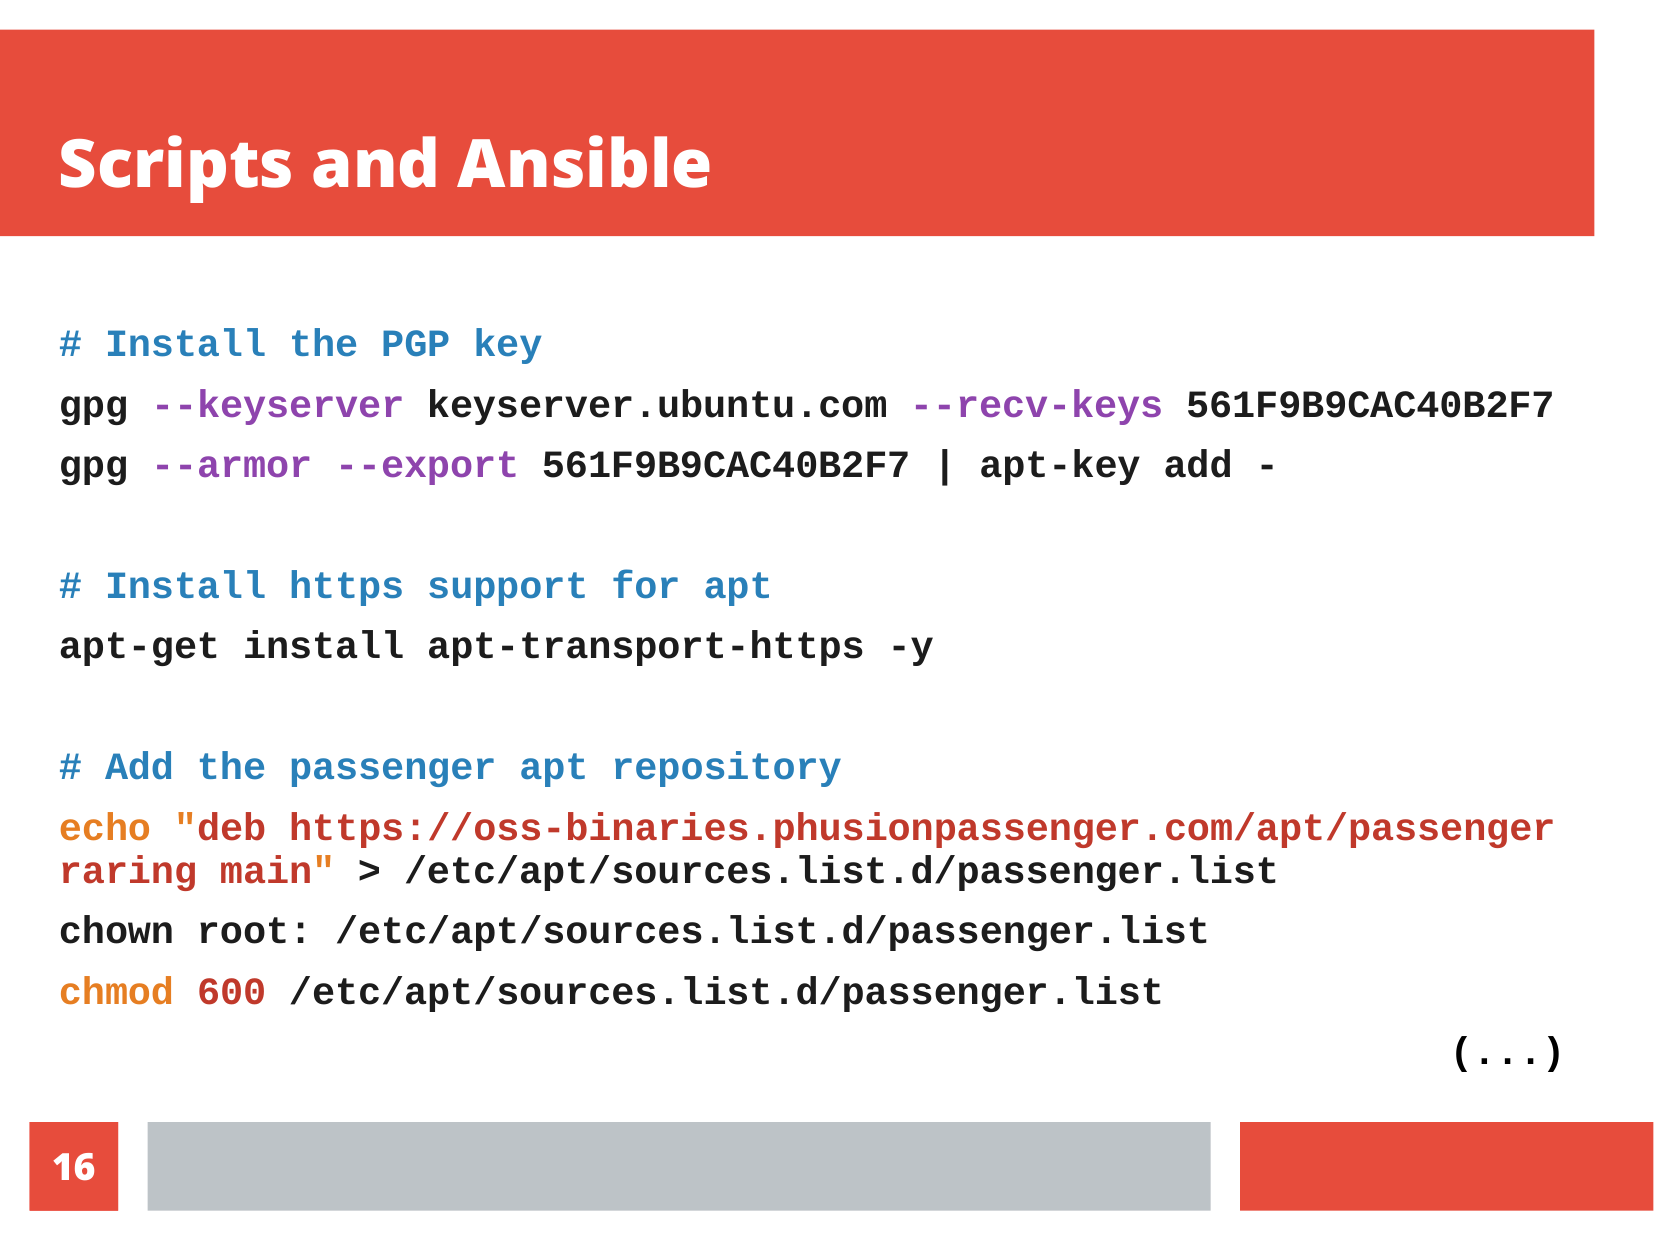

# Scripts and Ansible
# Install the PGP key
gpg --keyserver keyserver.ubuntu.com --recv-keys 561F9B9CAC40B2F7
gpg --armor --export 561F9B9CAC40B2F7 | apt-key add -
# Install https support for apt
apt-get install apt-transport-https -y
# Add the passenger apt repository
echo "deb https://oss-binaries.phusionpassenger.com/apt/passenger raring main" > /etc/apt/sources.list.d/passenger.list
chown root: /etc/apt/sources.list.d/passenger.list
chmod 600 /etc/apt/sources.list.d/passenger.list
(...)
16